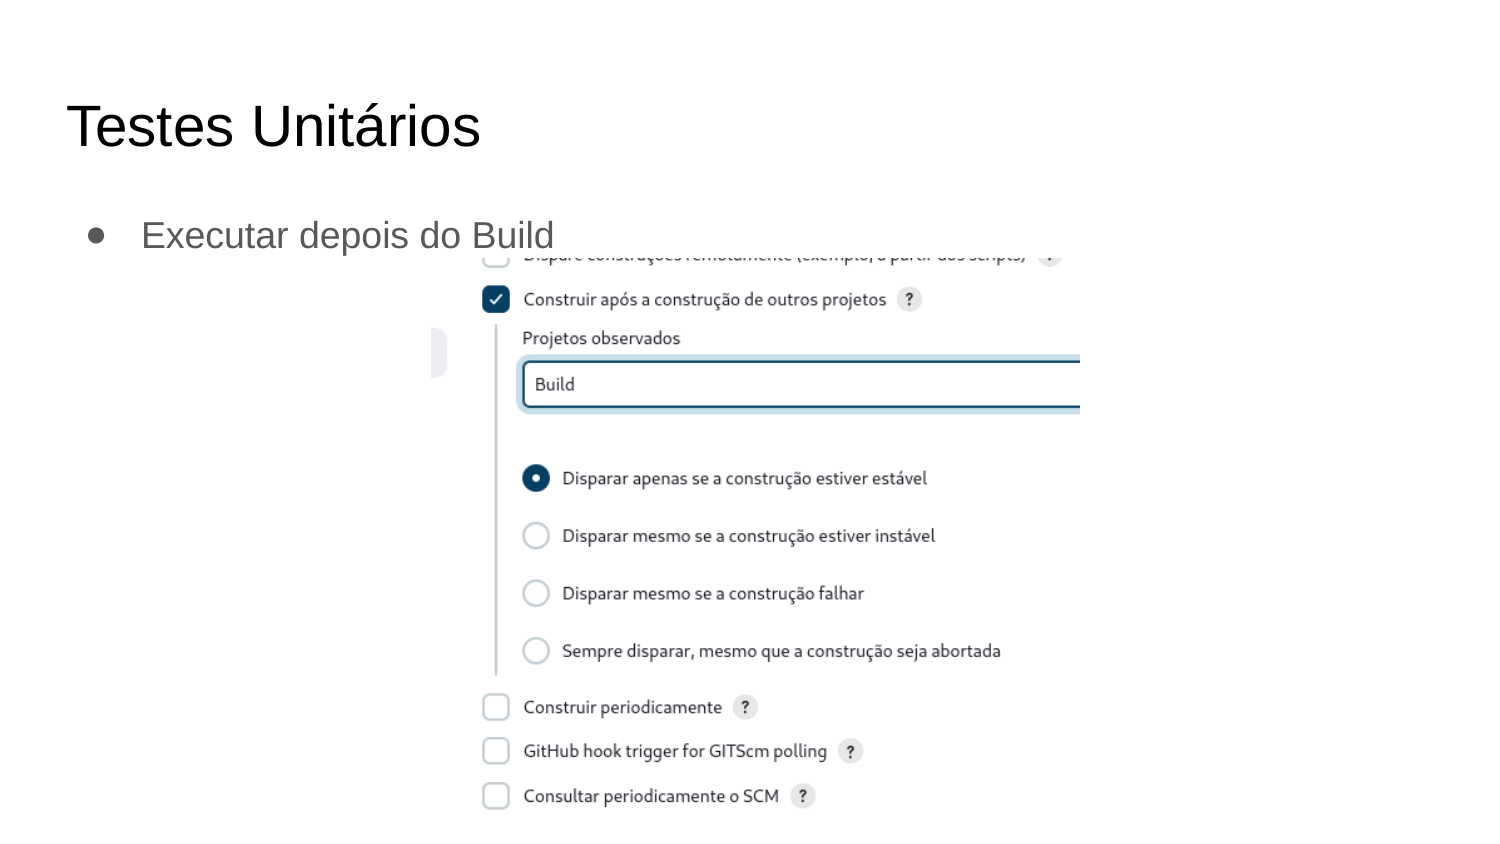

# Testes Unitários
Executar depois do Build